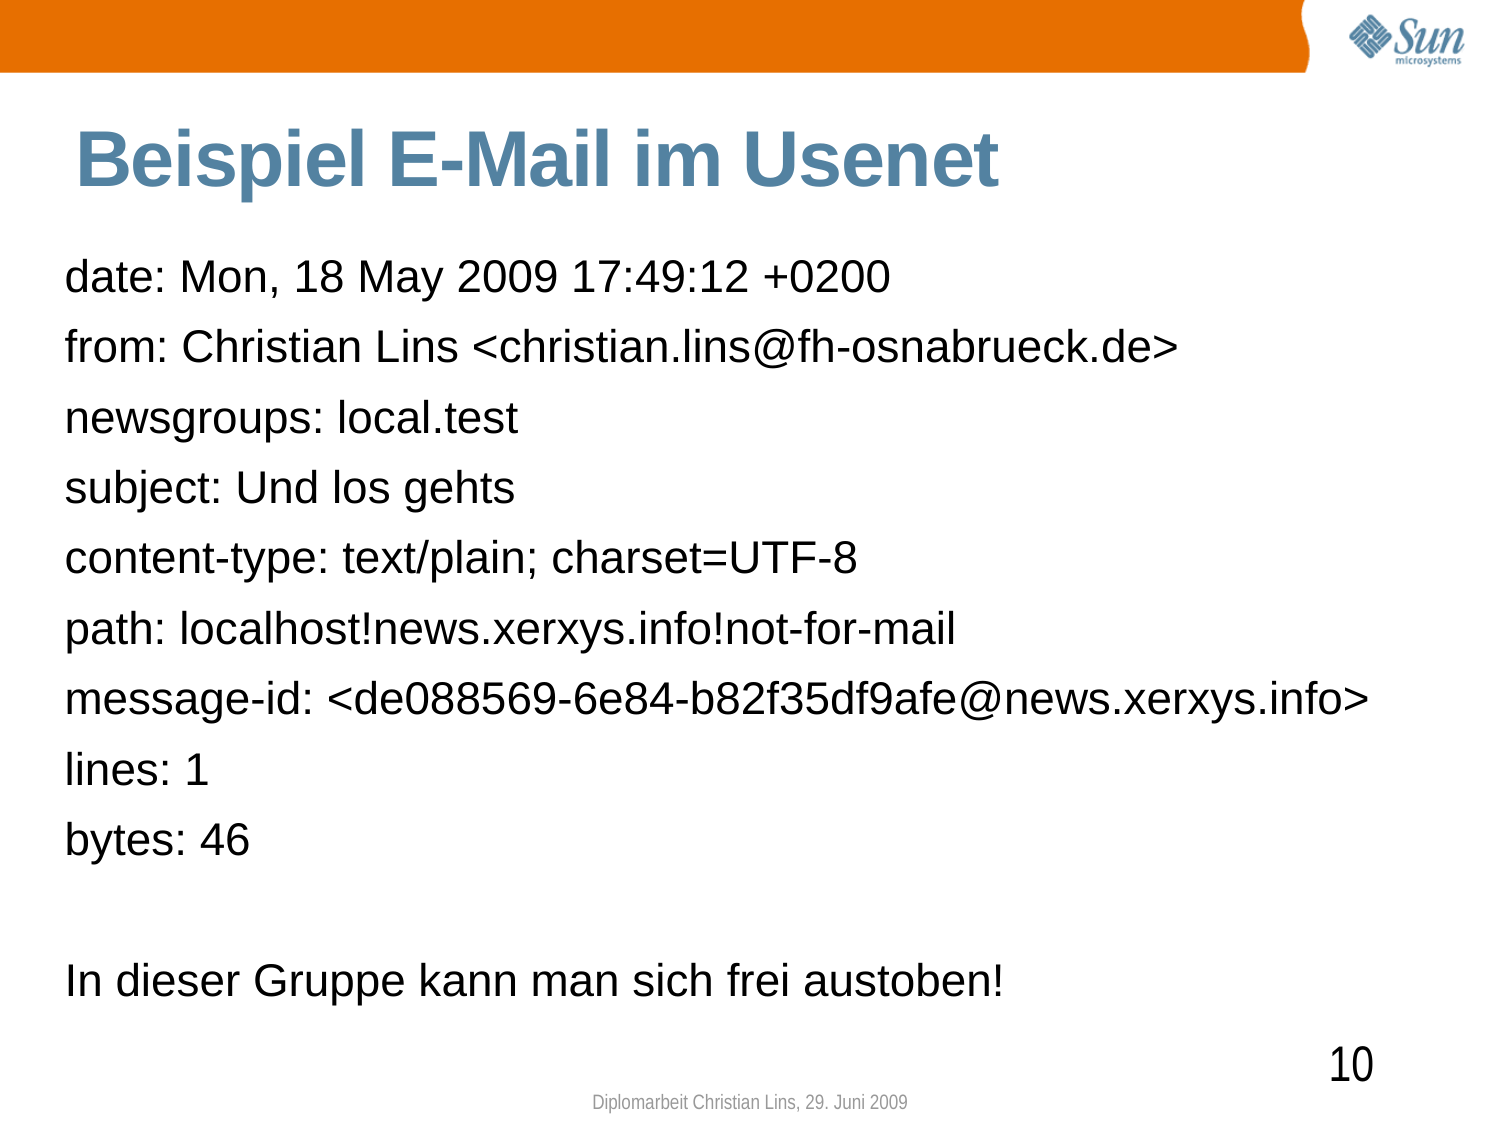

# Beispiel E-Mail im Usenet
date: Mon, 18 May 2009 17:49:12 +0200
from: Christian Lins <christian.lins@fh-osnabrueck.de>
newsgroups: local.test
subject: Und los gehts
content-type: text/plain; charset=UTF-8
path: localhost!news.xerxys.info!not-for-mail
message-id: <de088569-6e84-b82f35df9afe@news.xerxys.info>
lines: 1
bytes: 46
In dieser Gruppe kann man sich frei austoben!